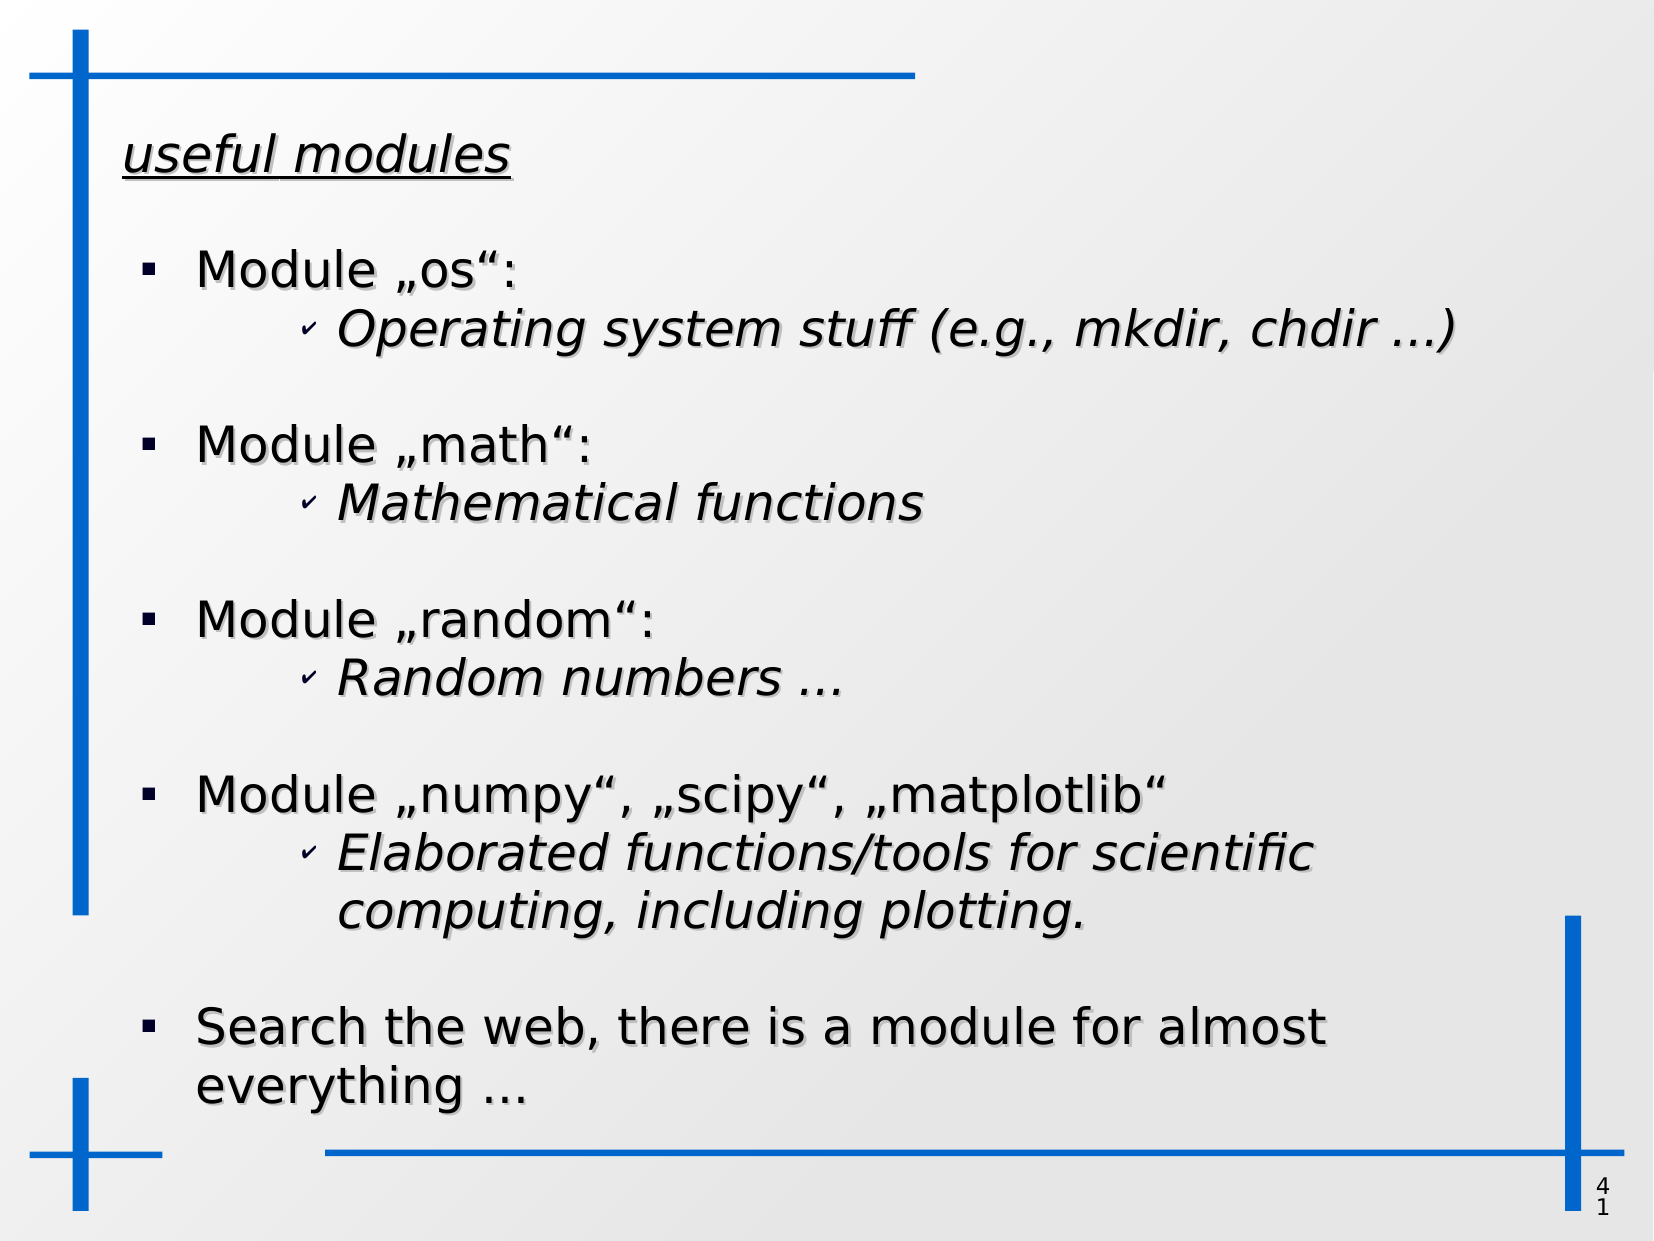

# useful modules
Module „os“:
Operating system stuff (e.g., mkdir, chdir ...)
Module „math“:
Mathematical functions
Module „random“:
Random numbers ...
Module „numpy“, „scipy“, „matplotlib“
Elaborated functions/tools for scientific computing, including plotting.
Search the web, there is a module for almost everything ...